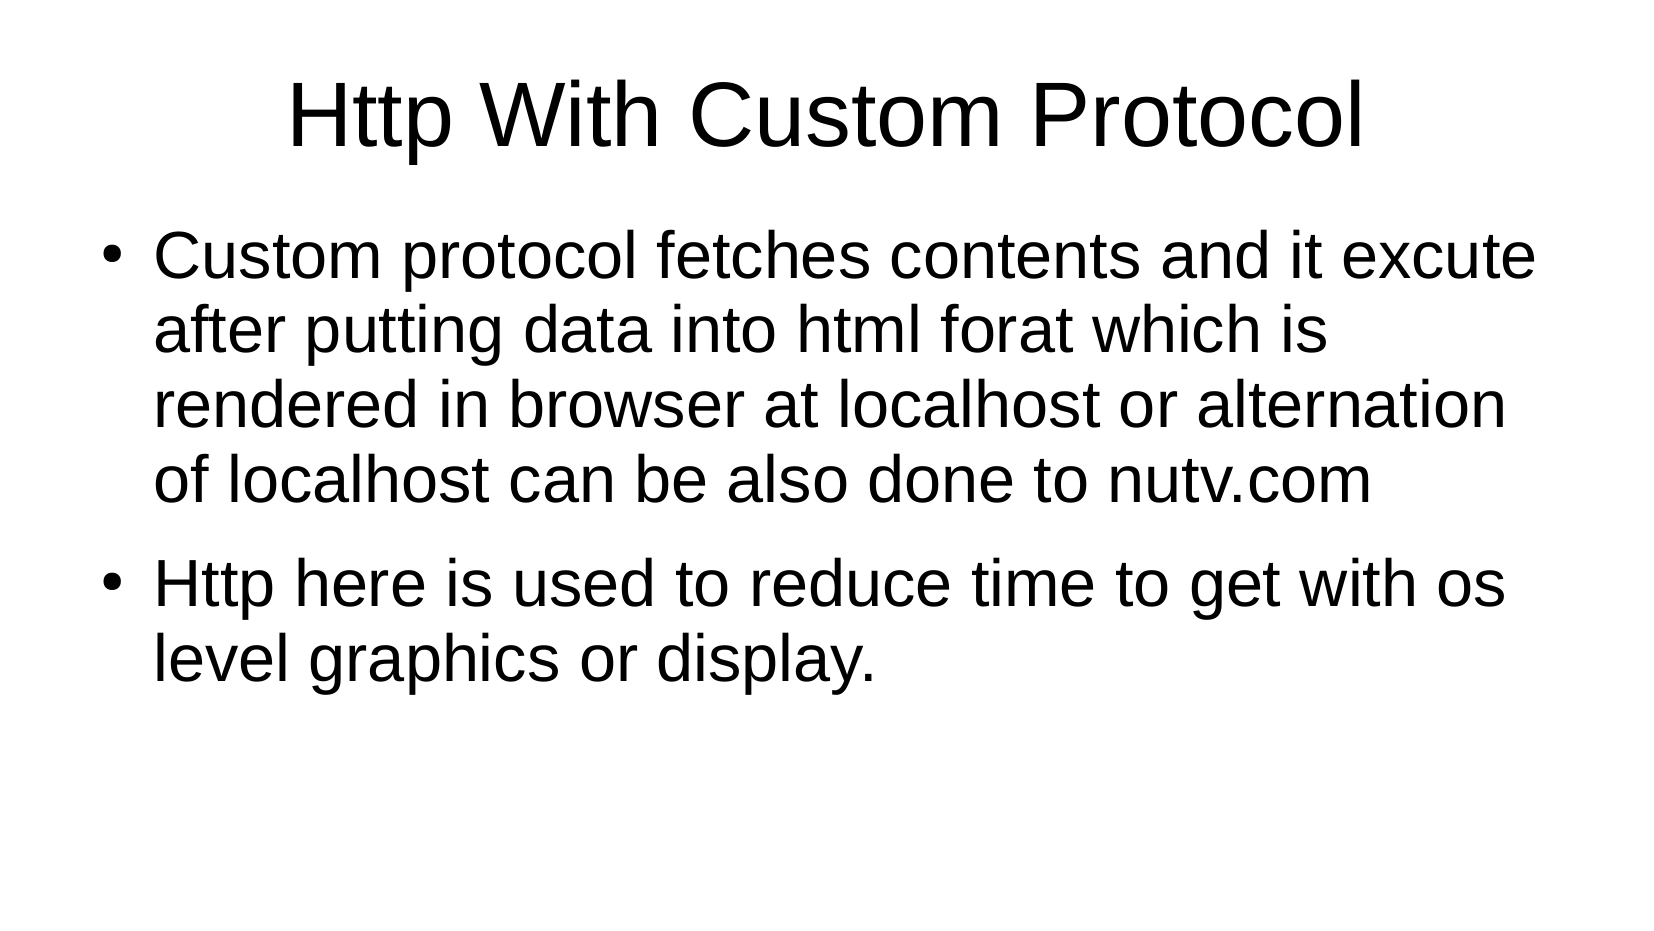

# Http With Custom Protocol
Custom protocol fetches contents and it excute after putting data into html forat which is rendered in browser at localhost or alternation of localhost can be also done to nutv.com
Http here is used to reduce time to get with os level graphics or display.